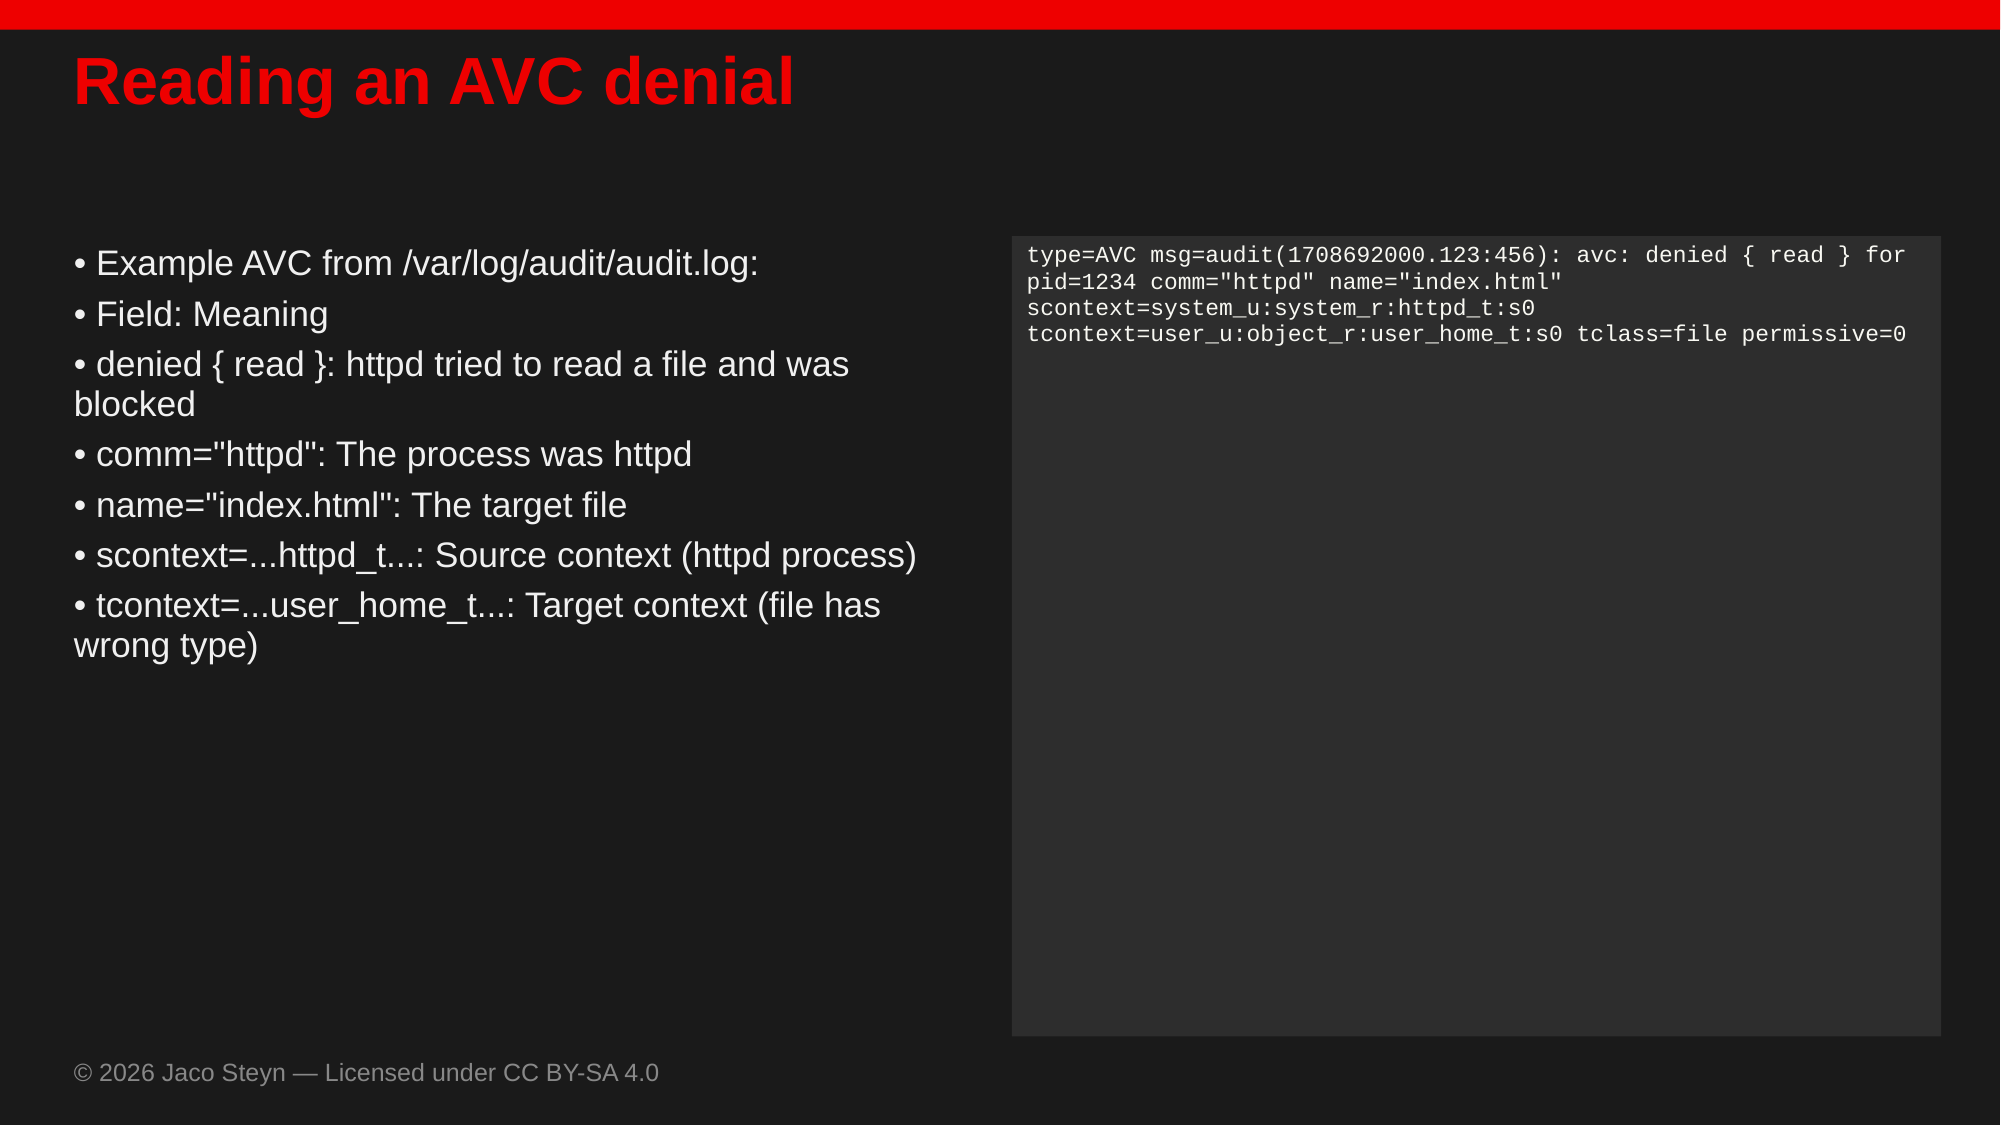

Reading an AVC denial
• Example AVC from /var/log/audit/audit.log:
• Field: Meaning
• denied { read }: httpd tried to read a file and was blocked
• comm="httpd": The process was httpd
• name="index.html": The target file
• scontext=...httpd_t...: Source context (httpd process)
• tcontext=...user_home_t...: Target context (file has wrong type)
type=AVC msg=audit(1708692000.123:456): avc: denied { read } for pid=1234 comm="httpd" name="index.html" scontext=system_u:system_r:httpd_t:s0 tcontext=user_u:object_r:user_home_t:s0 tclass=file permissive=0
© 2026 Jaco Steyn — Licensed under CC BY-SA 4.0